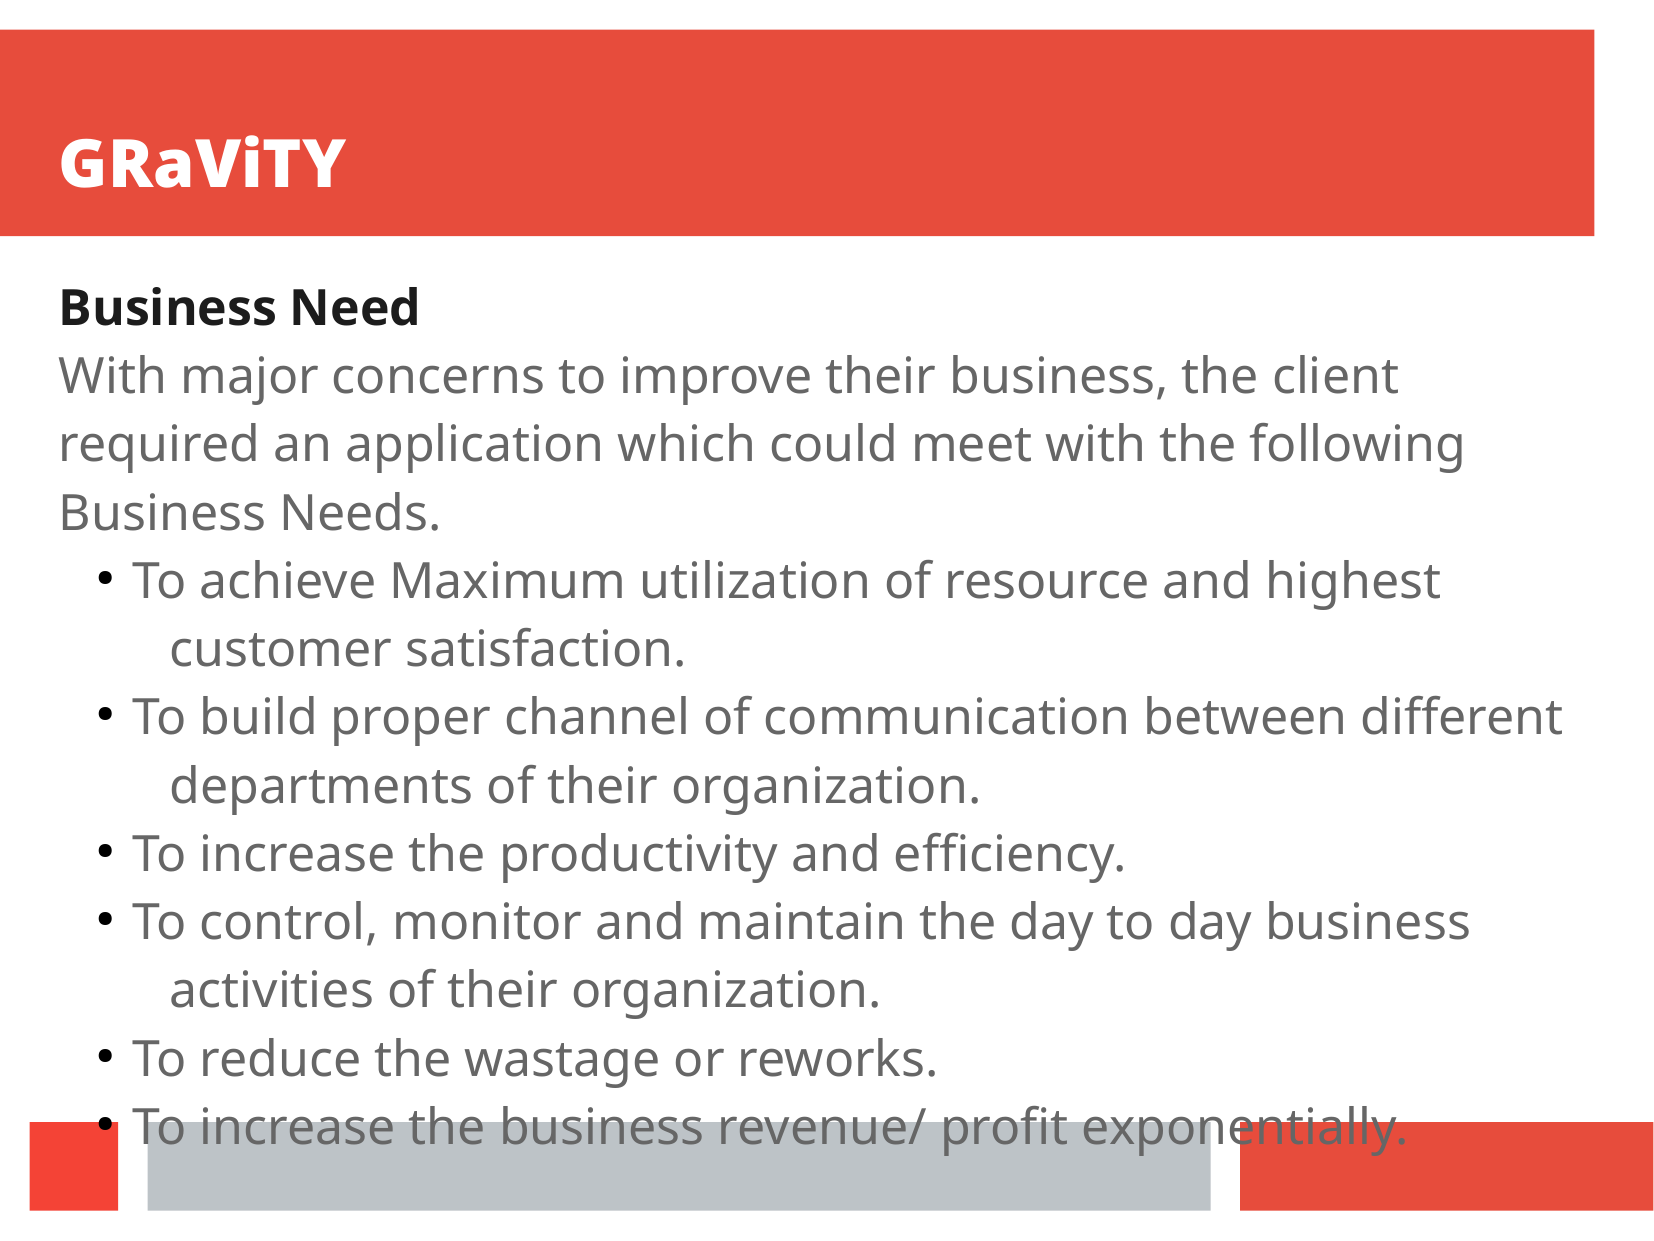

# GRaViTY
Business Need
With major concerns to improve their business, the client required an application which could meet with the following Business Needs.
To achieve Maximum utilization of resource and highest customer satisfaction.
To build proper channel of communication between different departments of their organization.
To increase the productivity and efficiency.
To control, monitor and maintain the day to day business activities of their organization.
To reduce the wastage or reworks.
To increase the business revenue/ profit exponentially.